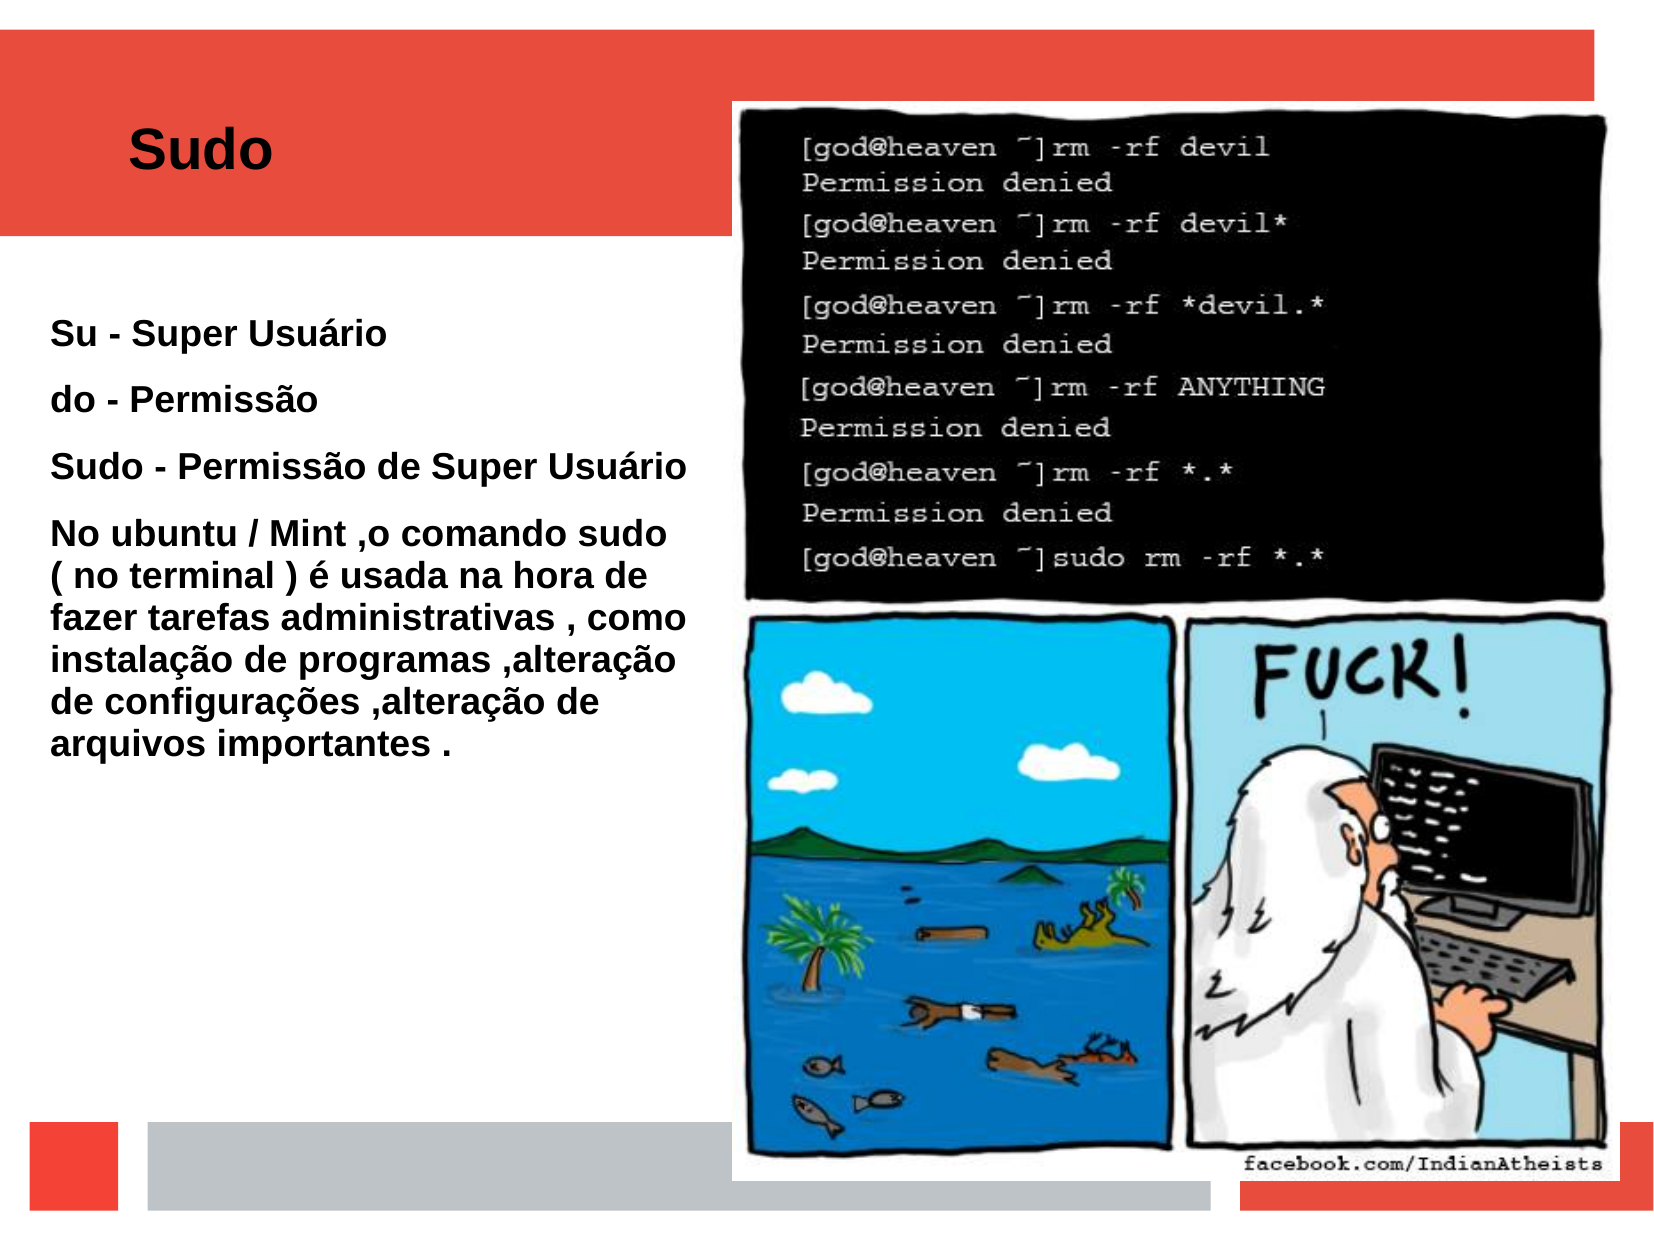

Sudo
Su - Super Usuário
do - Permissão
Sudo - Permissão de Super Usuário
No ubuntu / Mint ,o comando sudo ( no terminal ) é usada na hora de fazer tarefas administrativas , como instalação de programas ,alteração de configurações ,alteração de arquivos importantes .